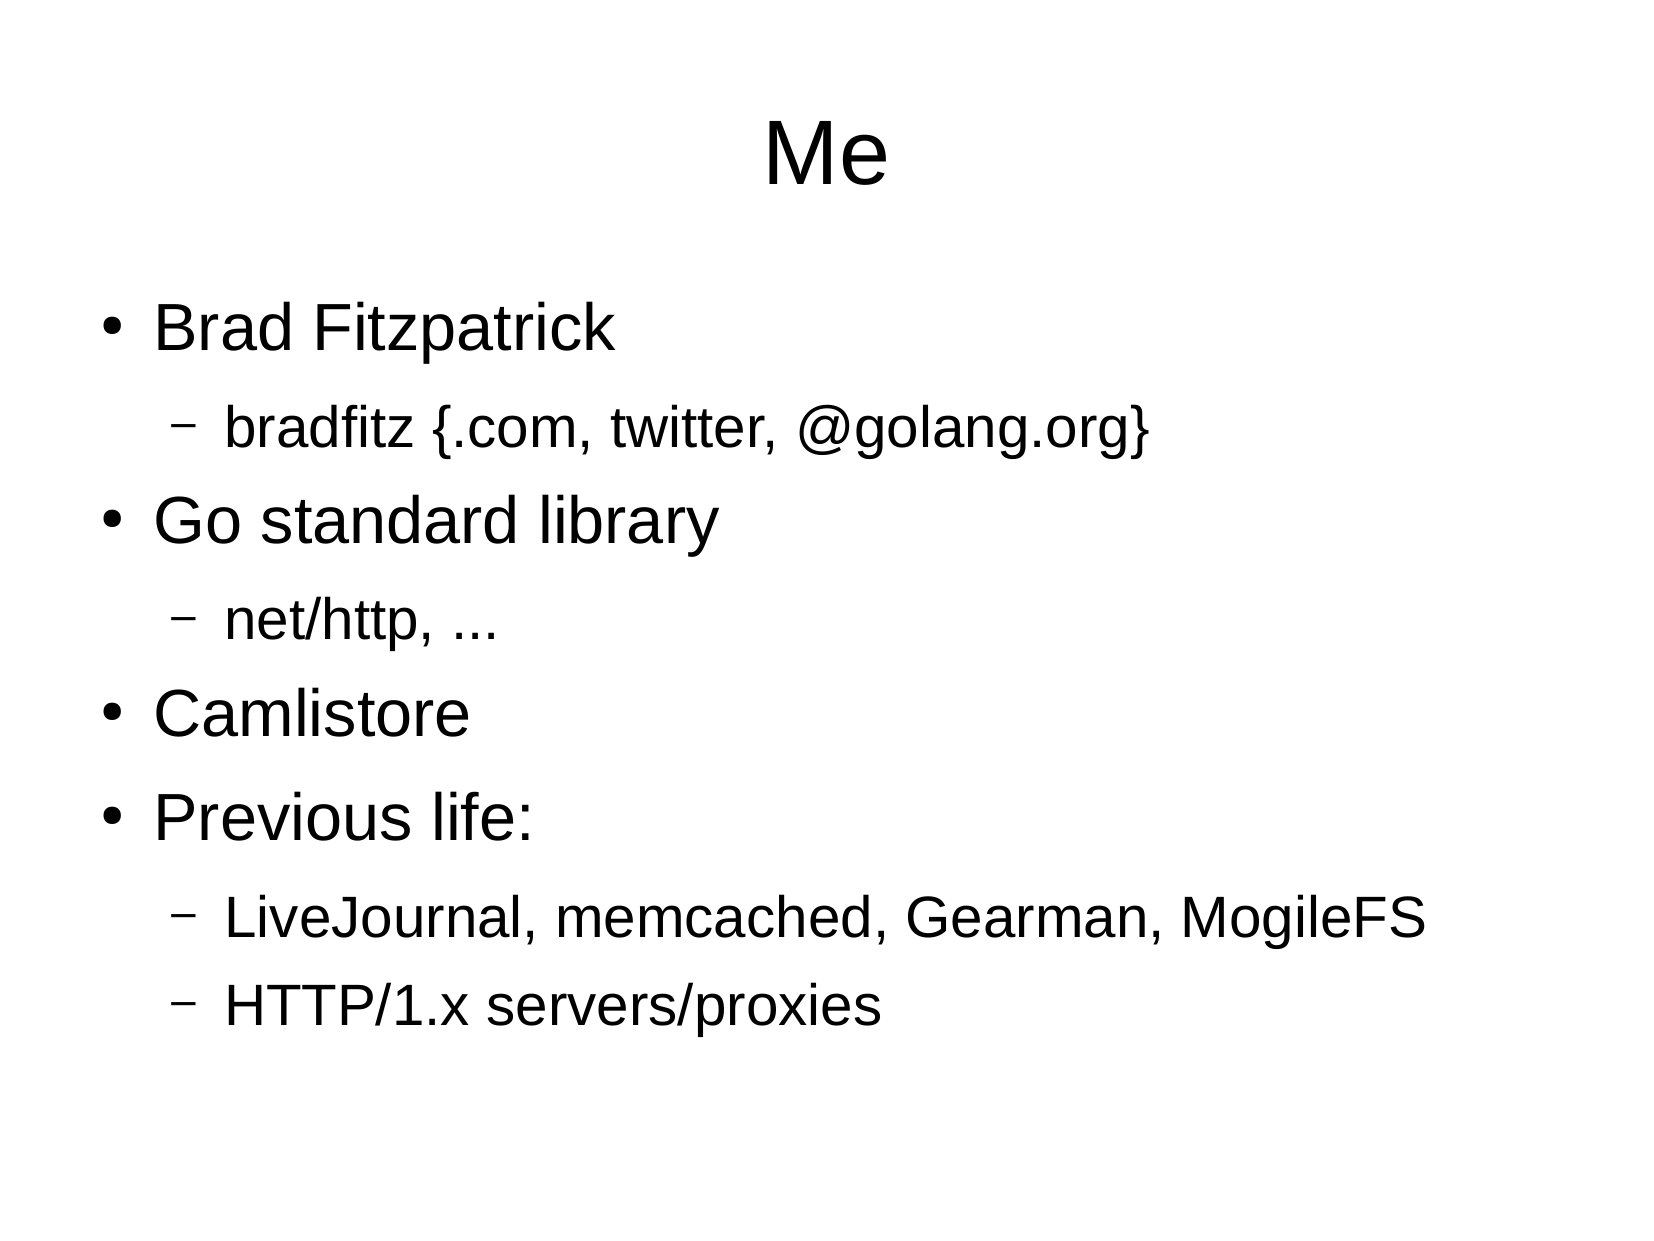

# Me
Brad Fitzpatrick
bradfitz {.com, twitter, @golang.org}
Go standard library
net/http, ...
Camlistore
Previous life:
LiveJournal, memcached, Gearman, MogileFS
HTTP/1.x servers/proxies